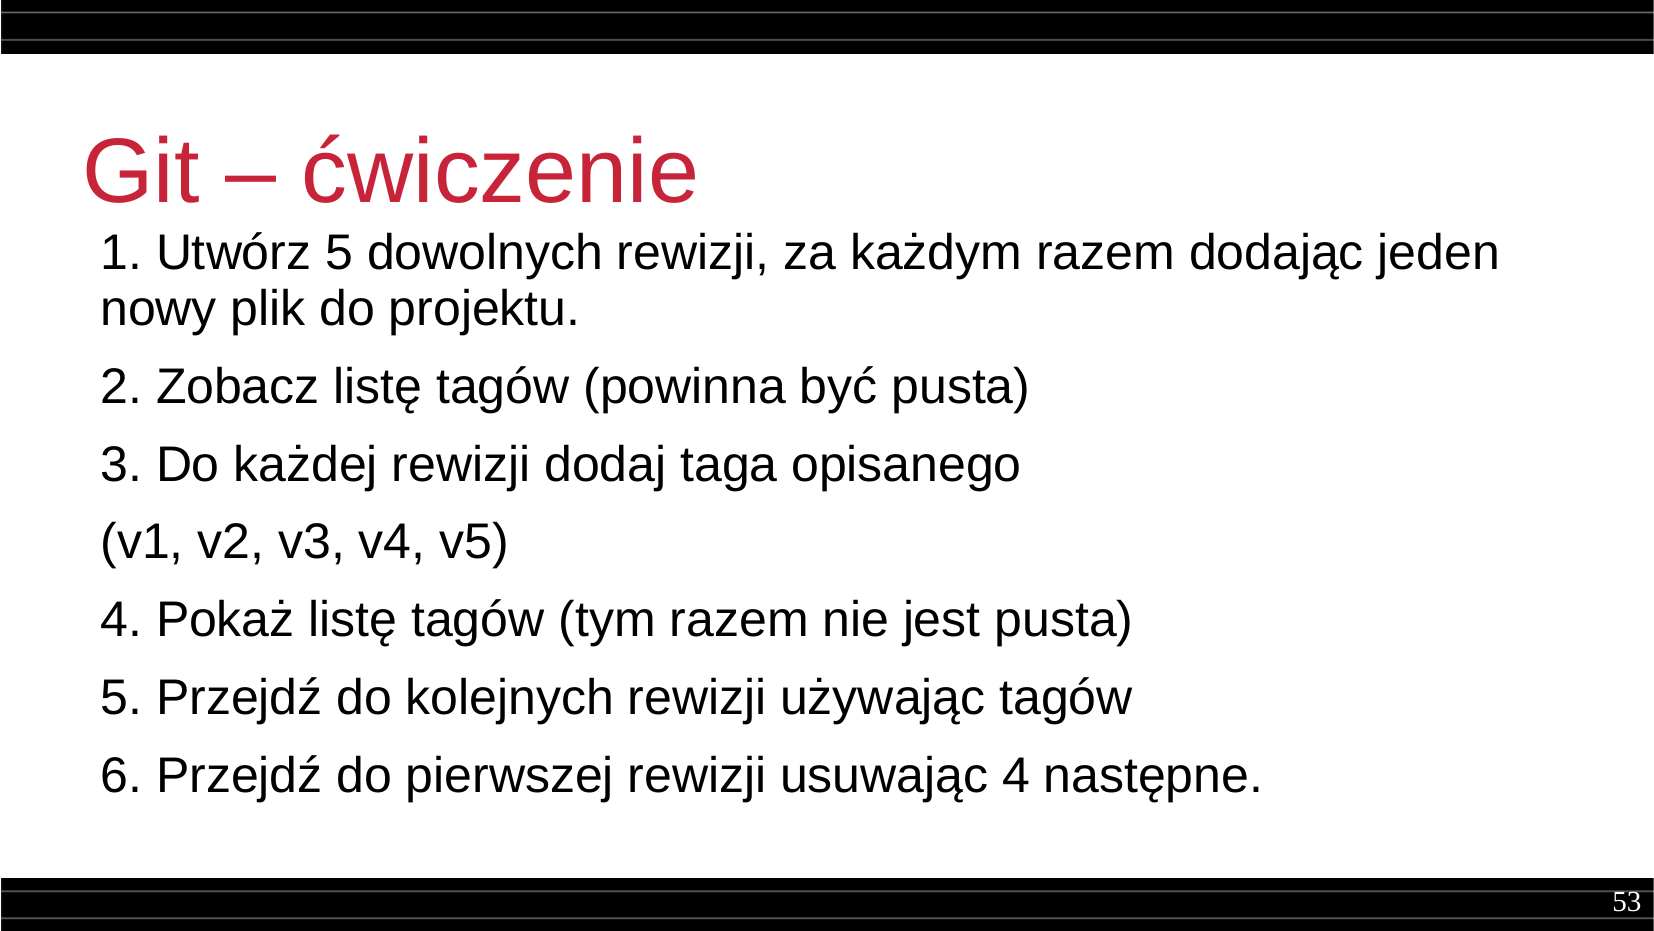

# Git – ćwiczenie
1. Utwórz 5 dowolnych rewizji, za każdym razem dodając jeden nowy plik do projektu.
2. Zobacz listę tagów (powinna być pusta)
3. Do każdej rewizji dodaj taga opisanego
(v1, v2, v3, v4, v5)
4. Pokaż listę tagów (tym razem nie jest pusta)
5. Przejdź do kolejnych rewizji używając tagów
6. Przejdź do pierwszej rewizji usuwając 4 następne.